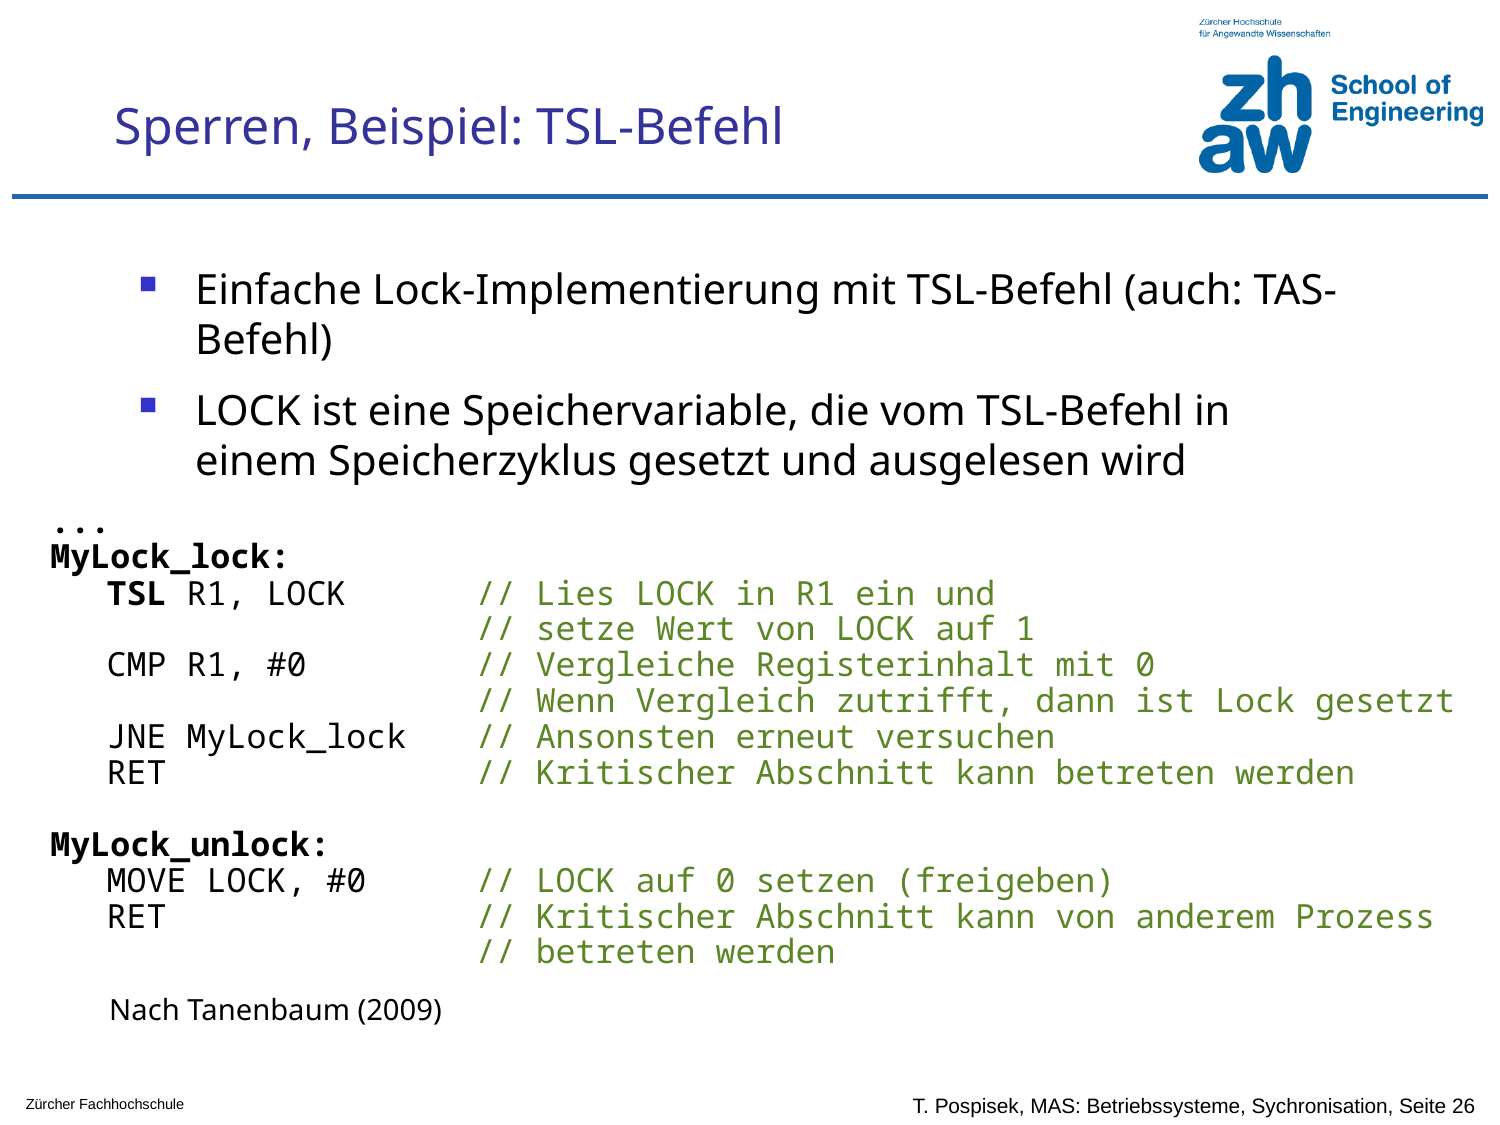

# Sperren, Beispiel: TSL-Befehl
Einfache Lock-Implementierung mit TSL-Befehl (auch: TAS-Befehl)
LOCK ist eine Speichervariable, die vom TSL-Befehl in einem Speicherzyklus gesetzt und ausgelesen wird
...
MyLock_lock:
	TSL R1, LOCK		// Lies LOCK in R1 ein und
 						// setze Wert von LOCK auf 1
	CMP R1, #0			// Vergleiche Registerinhalt mit 0
						// Wenn Vergleich zutrifft, dann ist Lock gesetzt
	JNE MyLock_lock 	// Ansonsten erneut versuchen
	RET					// Kritischer Abschnitt kann betreten werden
MyLock_unlock:
	MOVE LOCK, #0		// LOCK auf 0 setzen (freigeben)
	RET					// Kritischer Abschnitt kann von anderem Prozess
						// betreten werden
Nach Tanenbaum (2009)